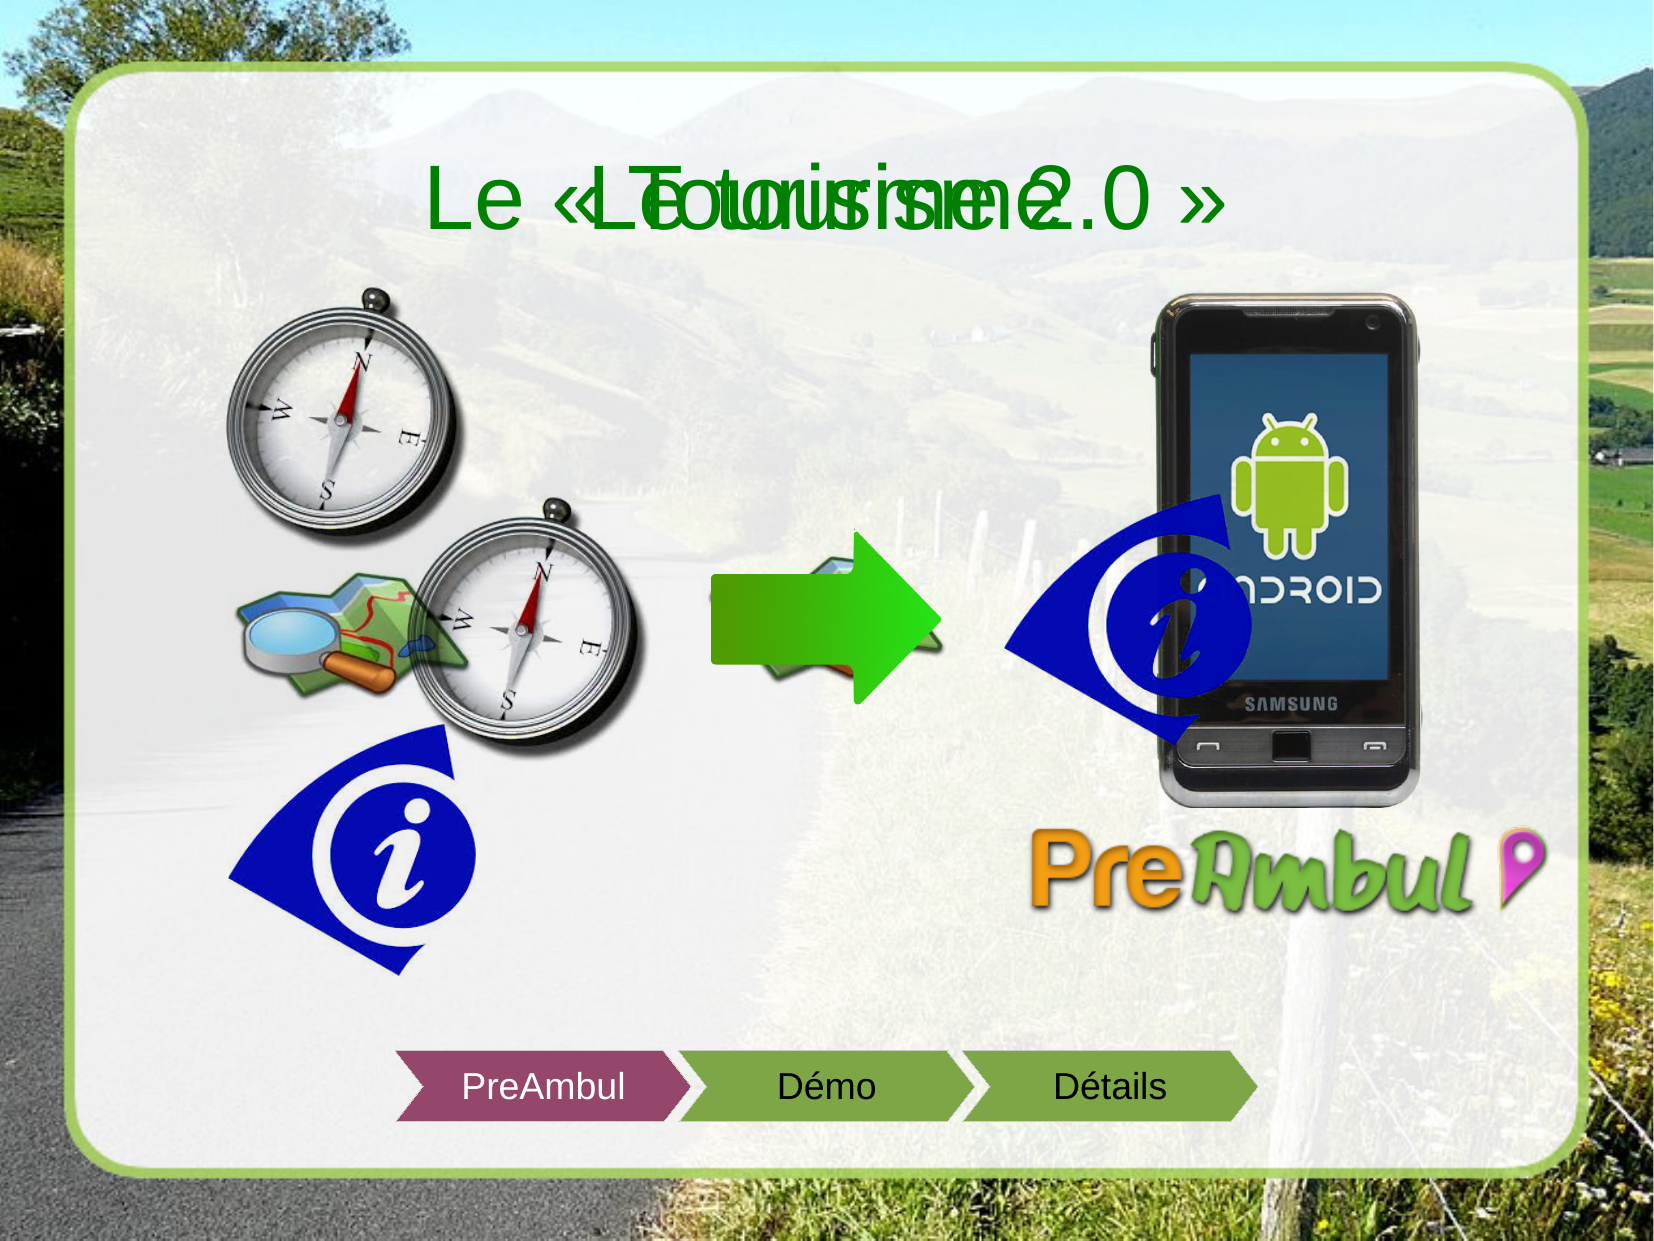

# Le « Tourisme 2.0 »
Le tourisme
PreAmbul
Démo
Détails